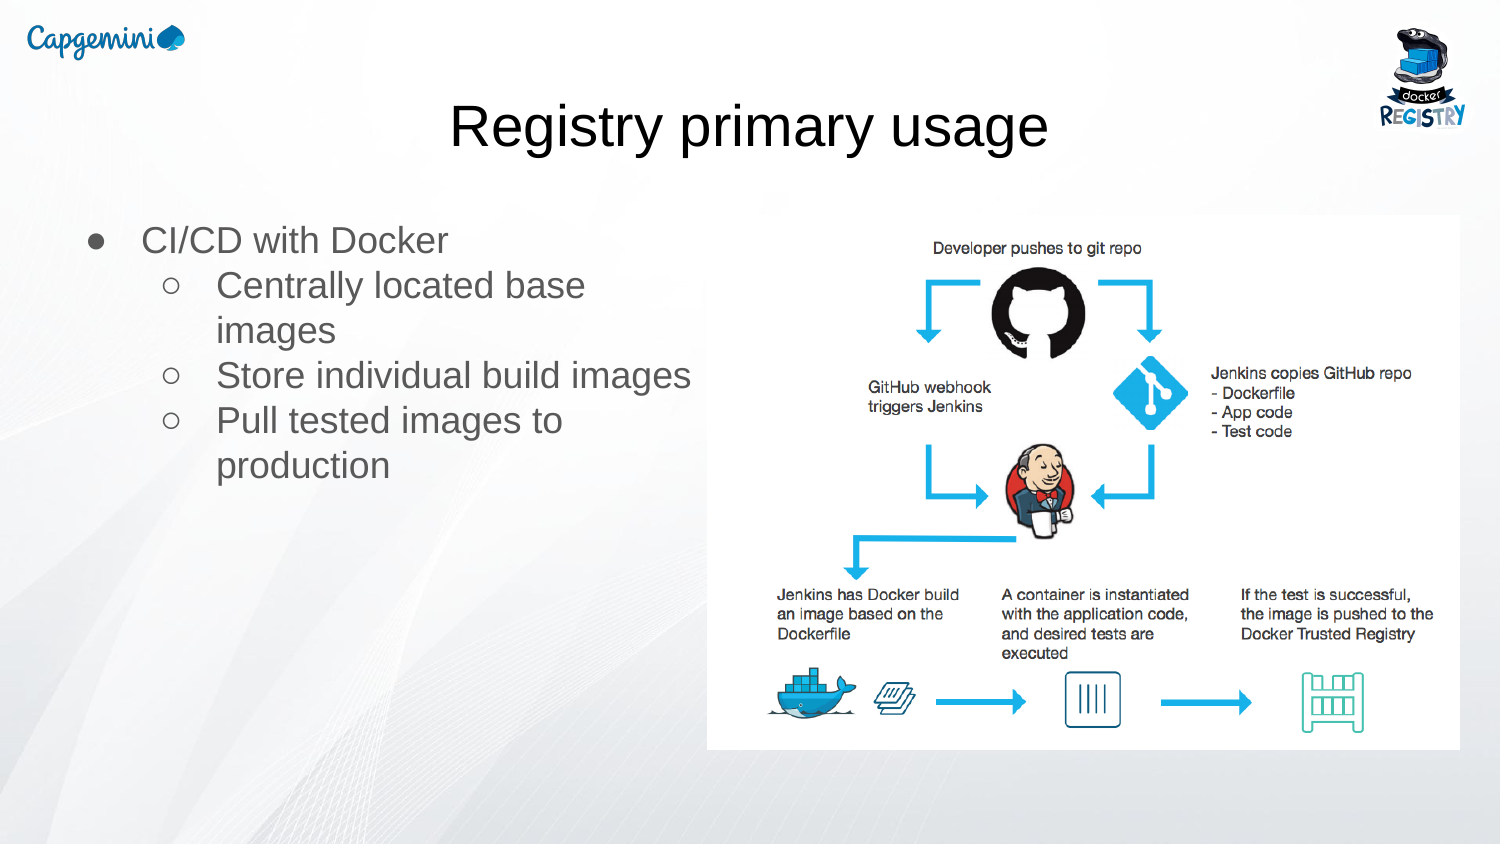

# Registry primary usage
CI/CD with Docker
Centrally located base images
Store individual build images
Pull tested images to production